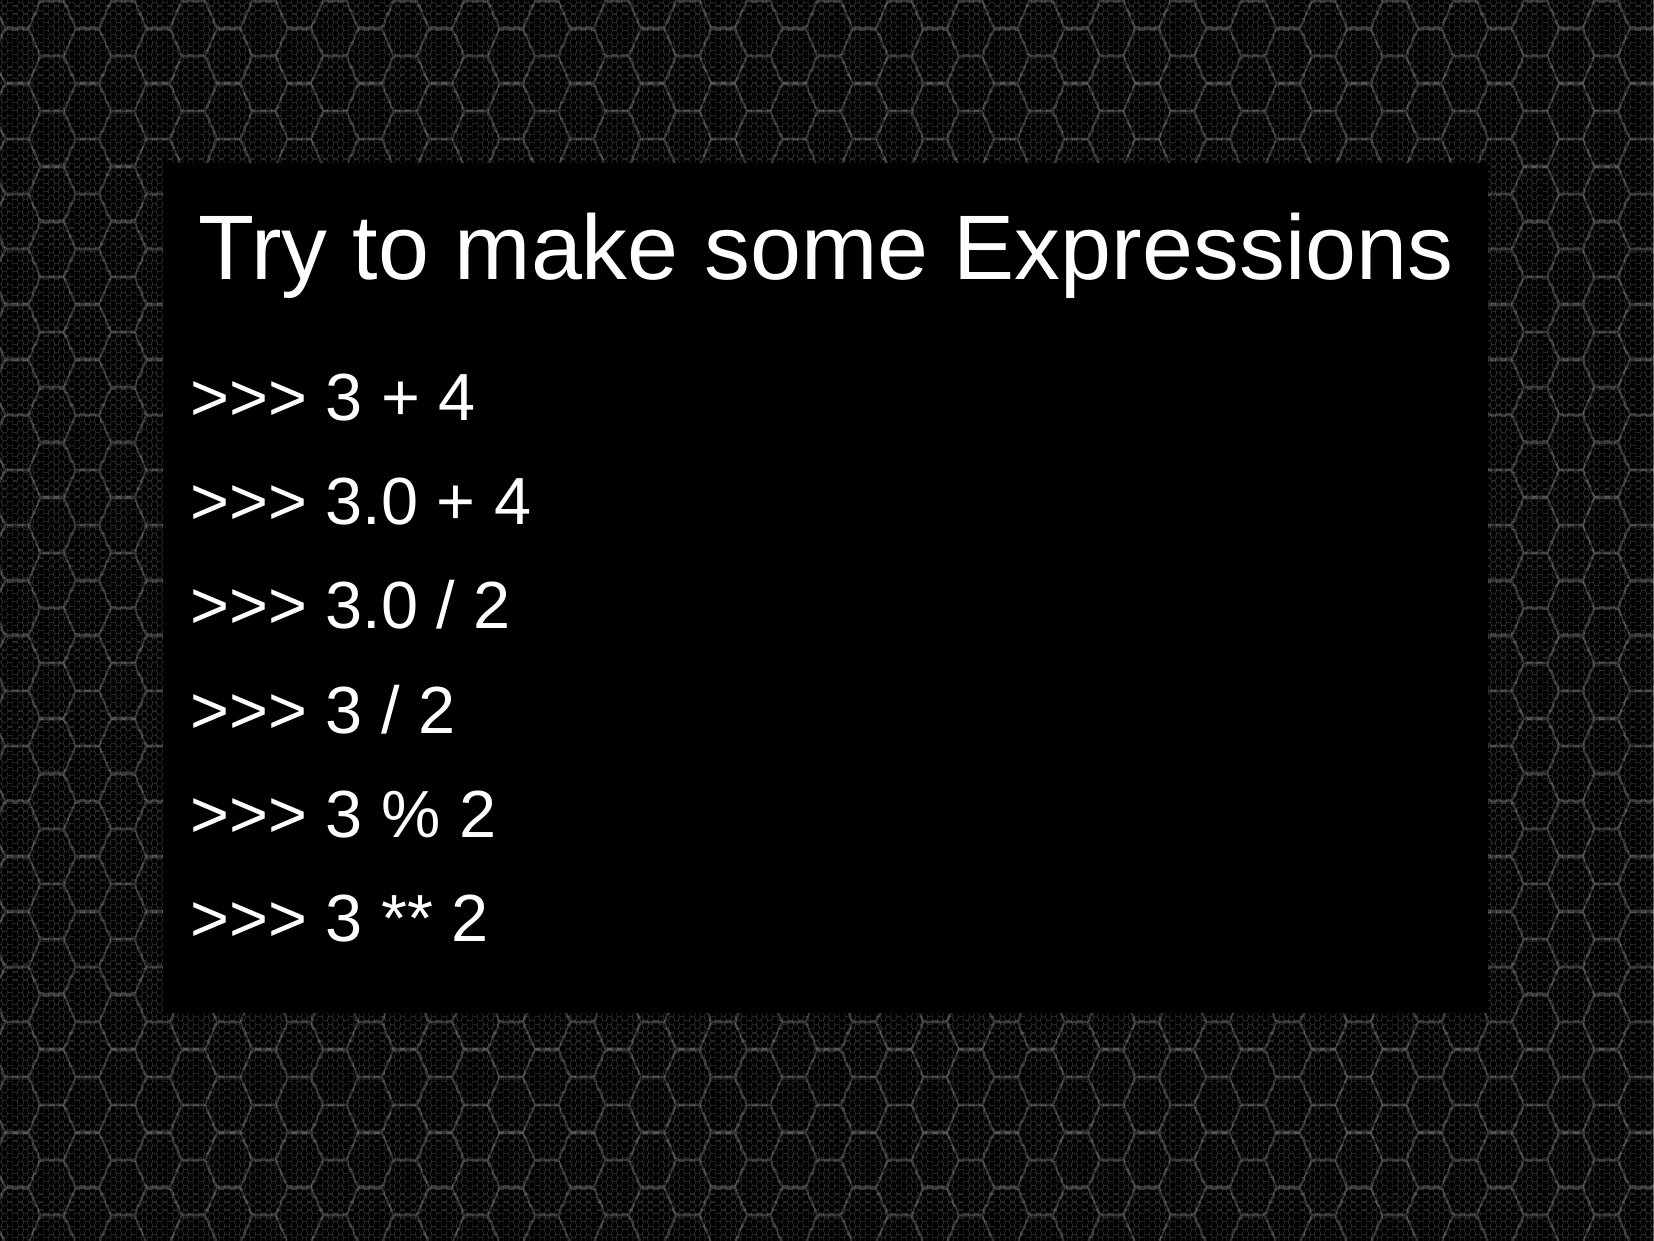

# Try to make some Expressions
>>> 3 + 4
>>> 3.0 + 4
>>> 3.0 / 2
>>> 3 / 2
>>> 3 % 2
>>> 3 ** 2